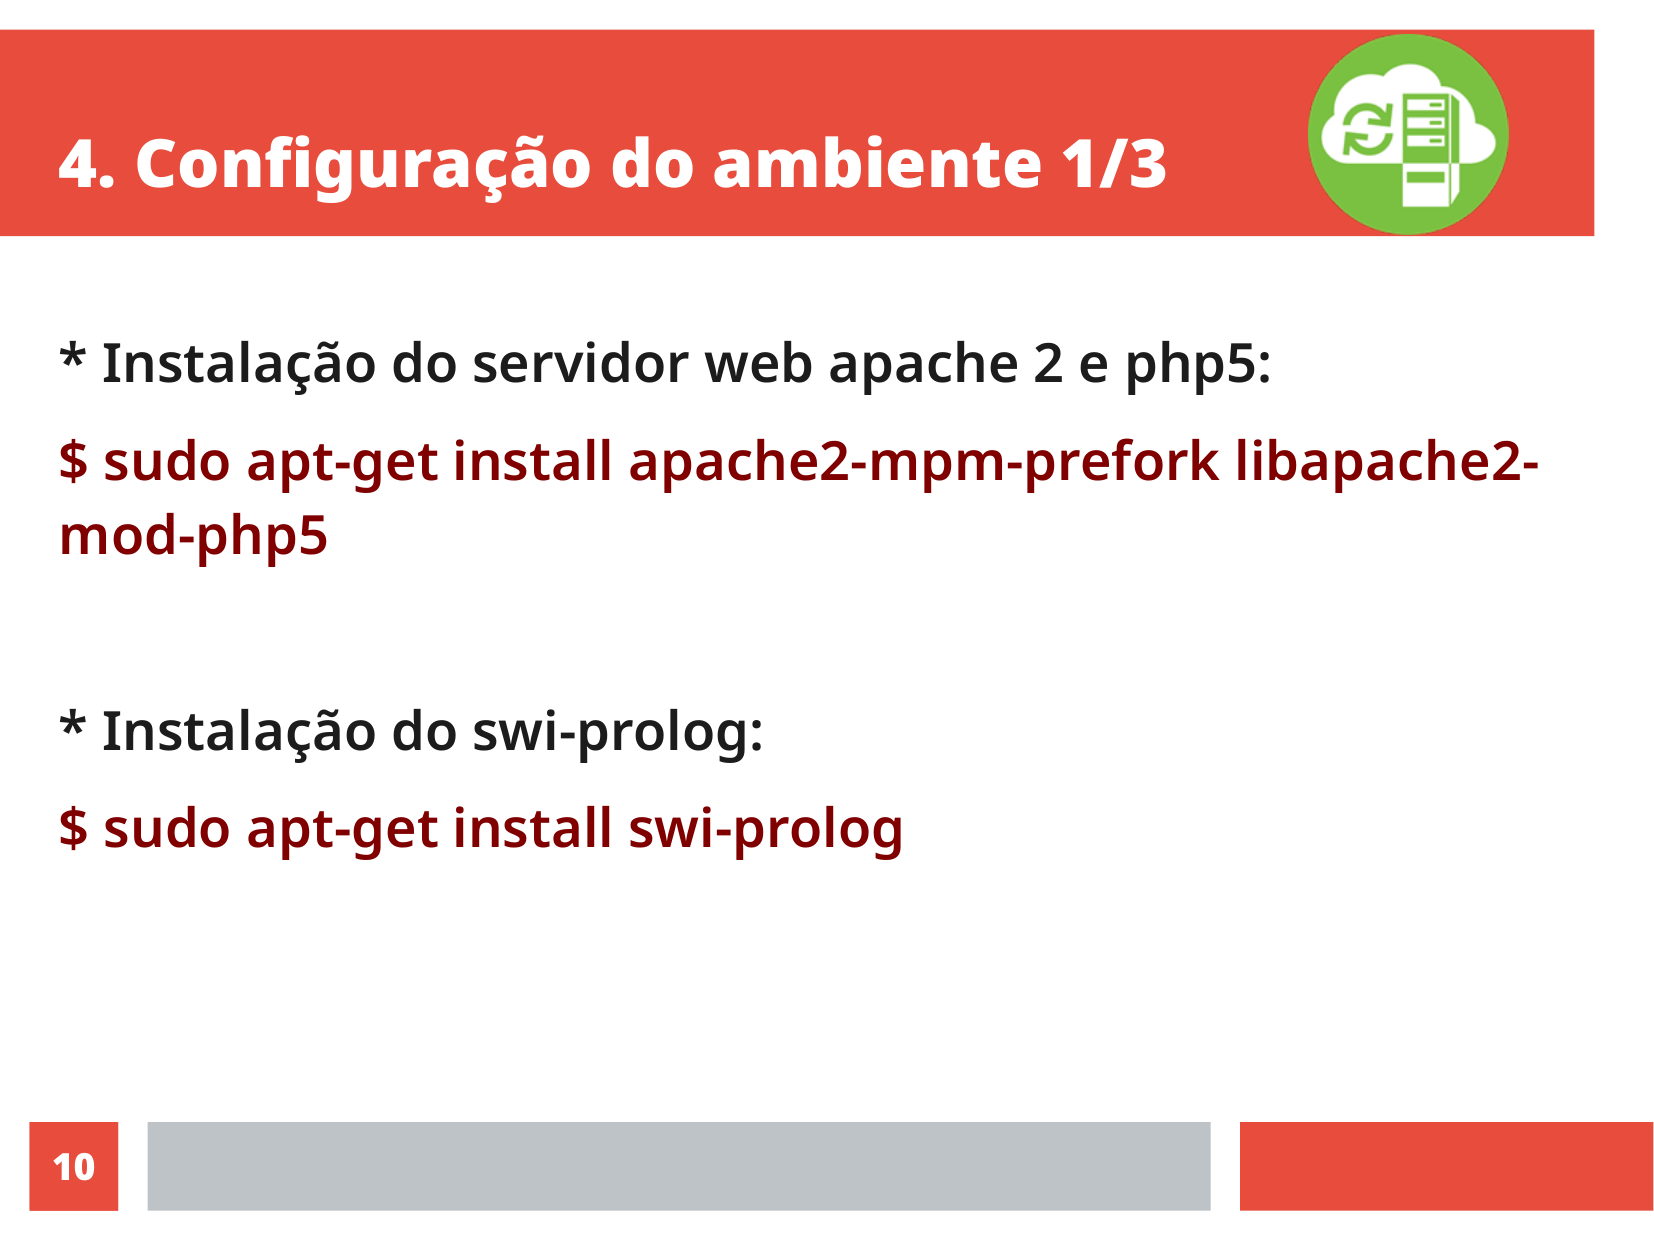

# 4. Configuração do ambiente 1/3
* Instalação do servidor web apache 2 e php5:
$ sudo apt-get install apache2-mpm-prefork libapache2-mod-php5
* Instalação do swi-prolog:
$ sudo apt-get install swi-prolog
10